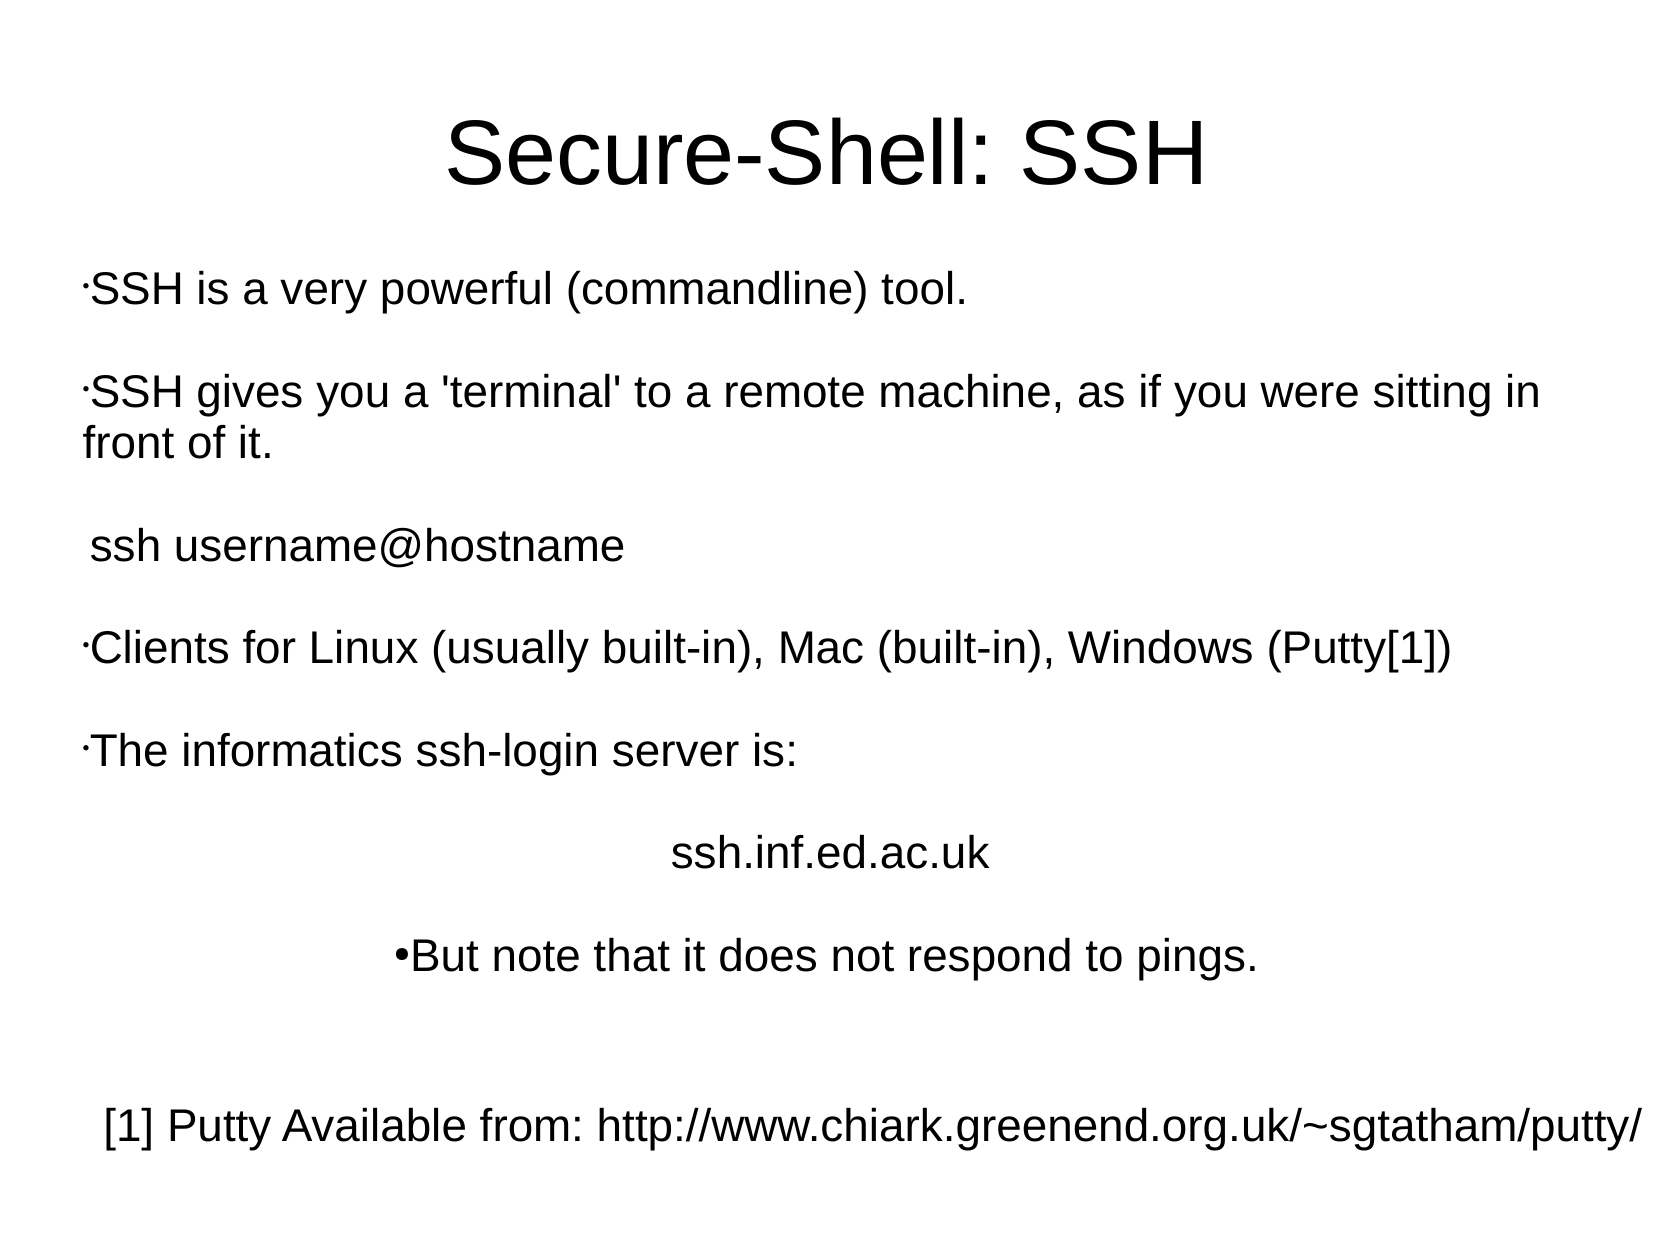

# Secure-Shell: SSH
SSH is a very powerful (commandline) tool.
SSH gives you a 'terminal' to a remote machine, as if you were sitting in front of it.
ssh username@hostname
Clients for Linux (usually built-in), Mac (built-in), Windows (Putty[1])
The informatics ssh-login server is:
ssh.inf.ed.ac.uk
But note that it does not respond to pings.
[1] Putty Available from: http://www.chiark.greenend.org.uk/~sgtatham/putty/